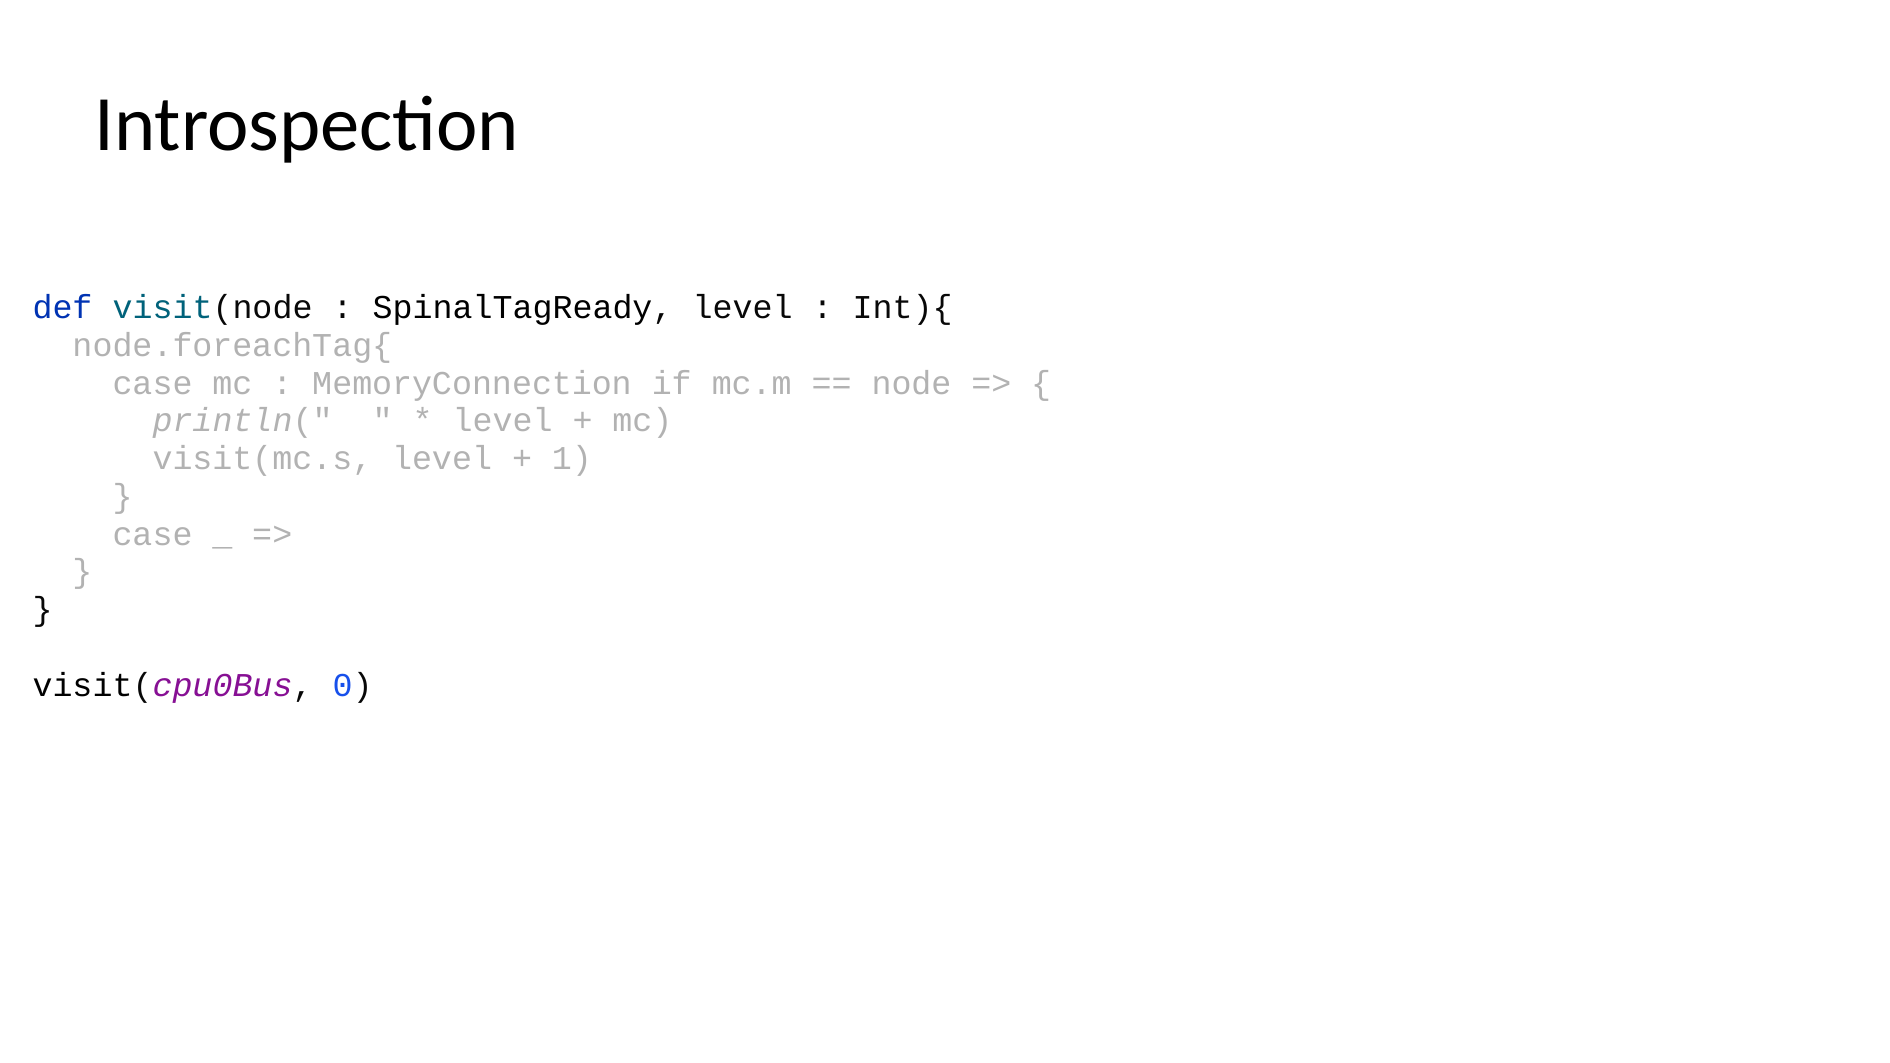

# Introspection
def visit(node : SpinalTagReady, level : Int){
 node.foreachTag{
 case mc : MemoryConnection if mc.m == node => {
 println(" " * level + mc)
 visit(mc.s, level + 1)
 }
 case _ =>
 }
}
visit(cpu0Bus, 0)